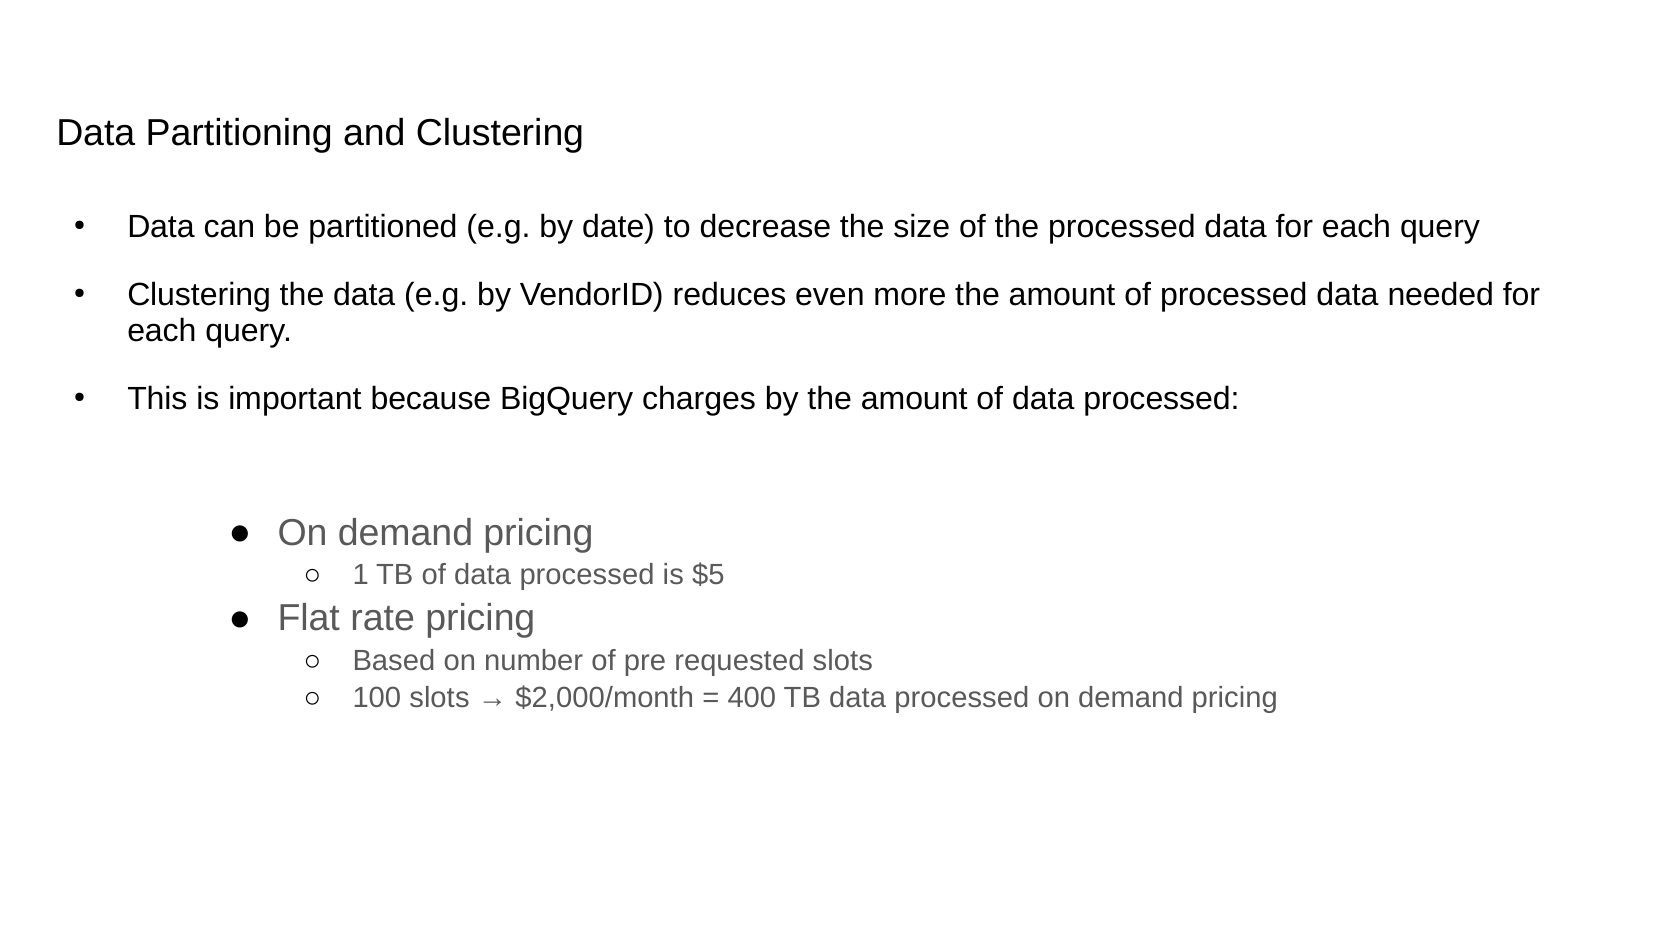

# Data Partitioning and Clustering
Data can be partitioned (e.g. by date) to decrease the size of the processed data for each query
Clustering the data (e.g. by VendorID) reduces even more the amount of processed data needed for each query.
This is important because BigQuery charges by the amount of data processed:
On demand pricing
1 TB of data processed is $5
Flat rate pricing
Based on number of pre requested slots
100 slots → $2,000/month = 400 TB data processed on demand pricing